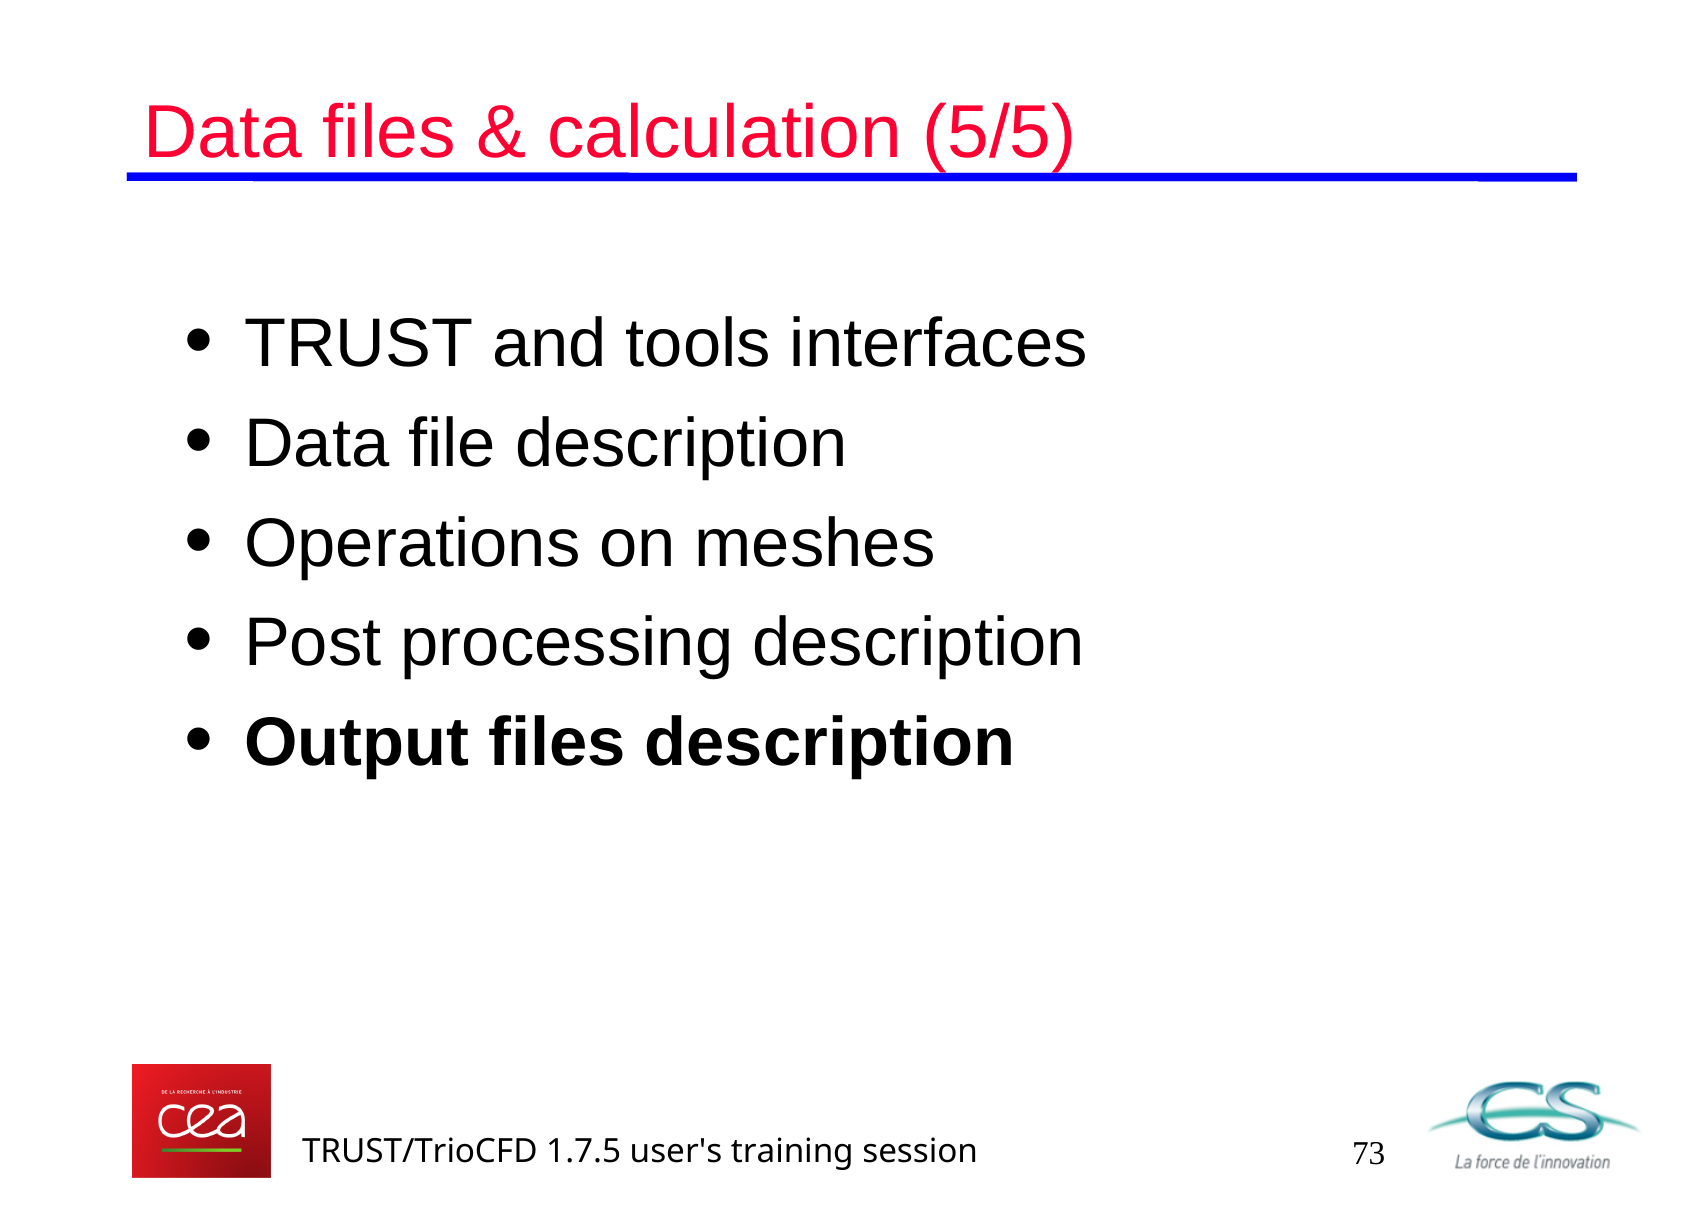

# Data files & calculation (5/5)
TRUST and tools interfaces
Data file description
Operations on meshes
Post processing description
Output files description
TRUST/TrioCFD 1.7.5 user's training session
73